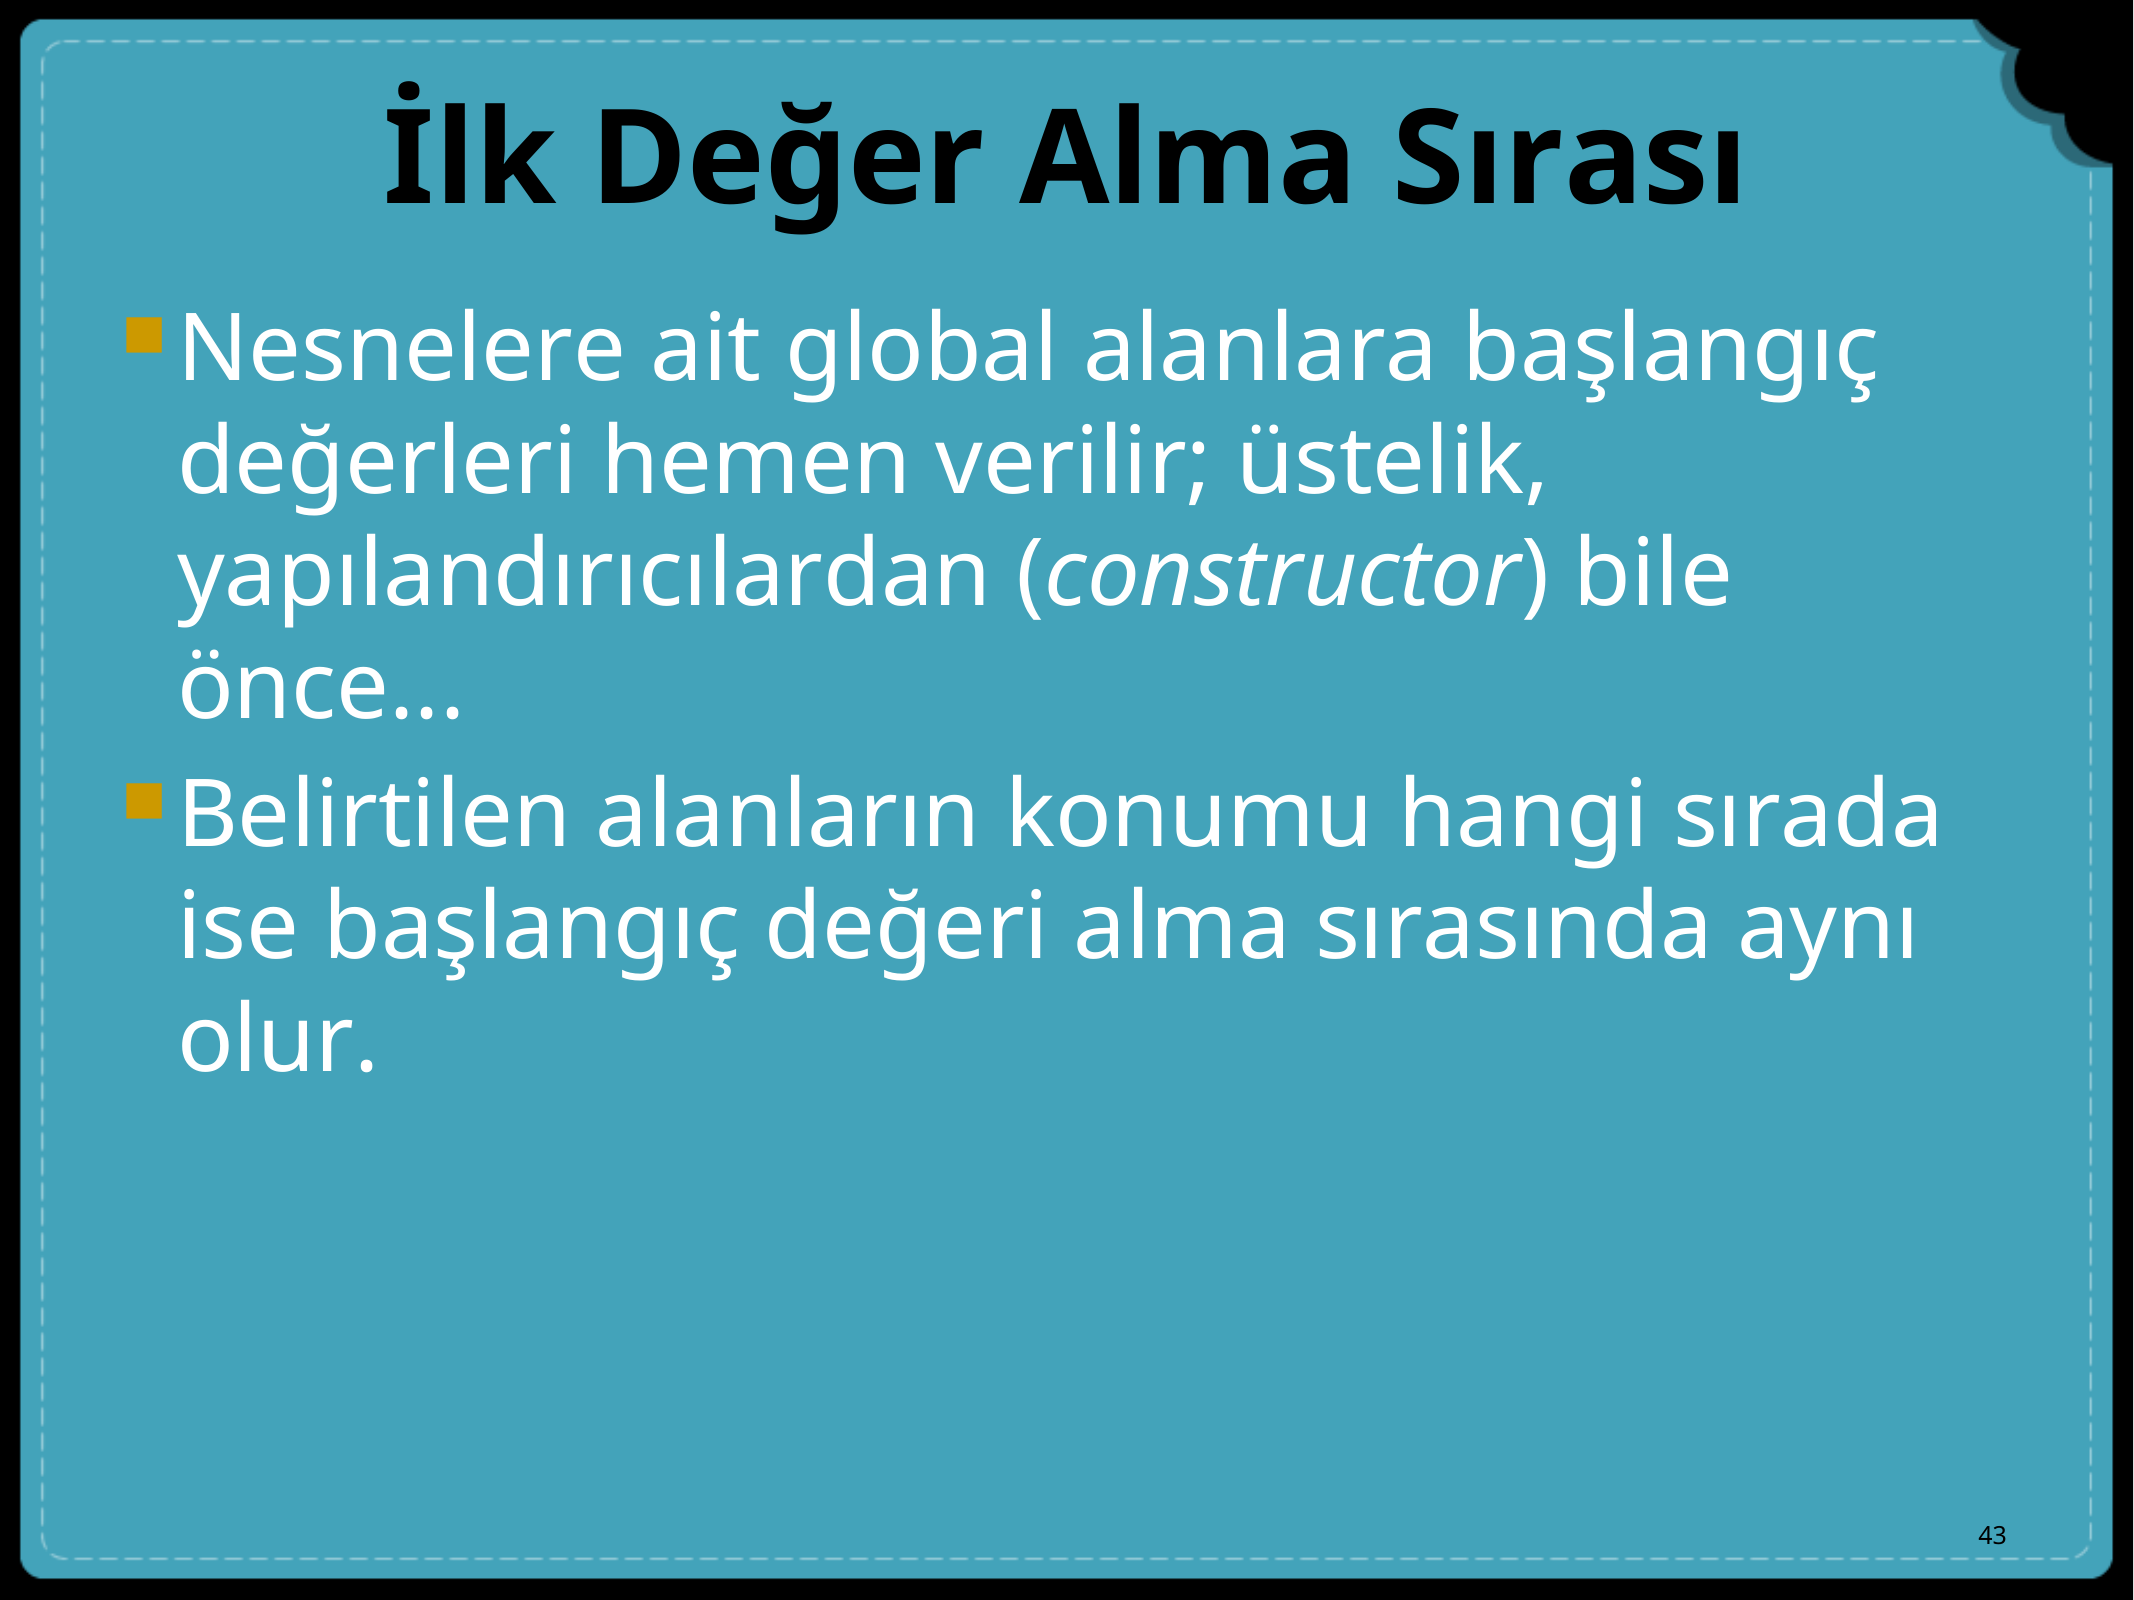

İlk Değer Alma Sırası
# Nesnelere ait global alanlara başlangıç değerleri hemen verilir; üstelik, yapılandırıcılardan (constructor) bile önce...
Belirtilen alanların konumu hangi sırada ise başlangıç değeri alma sırasında aynı olur.
43